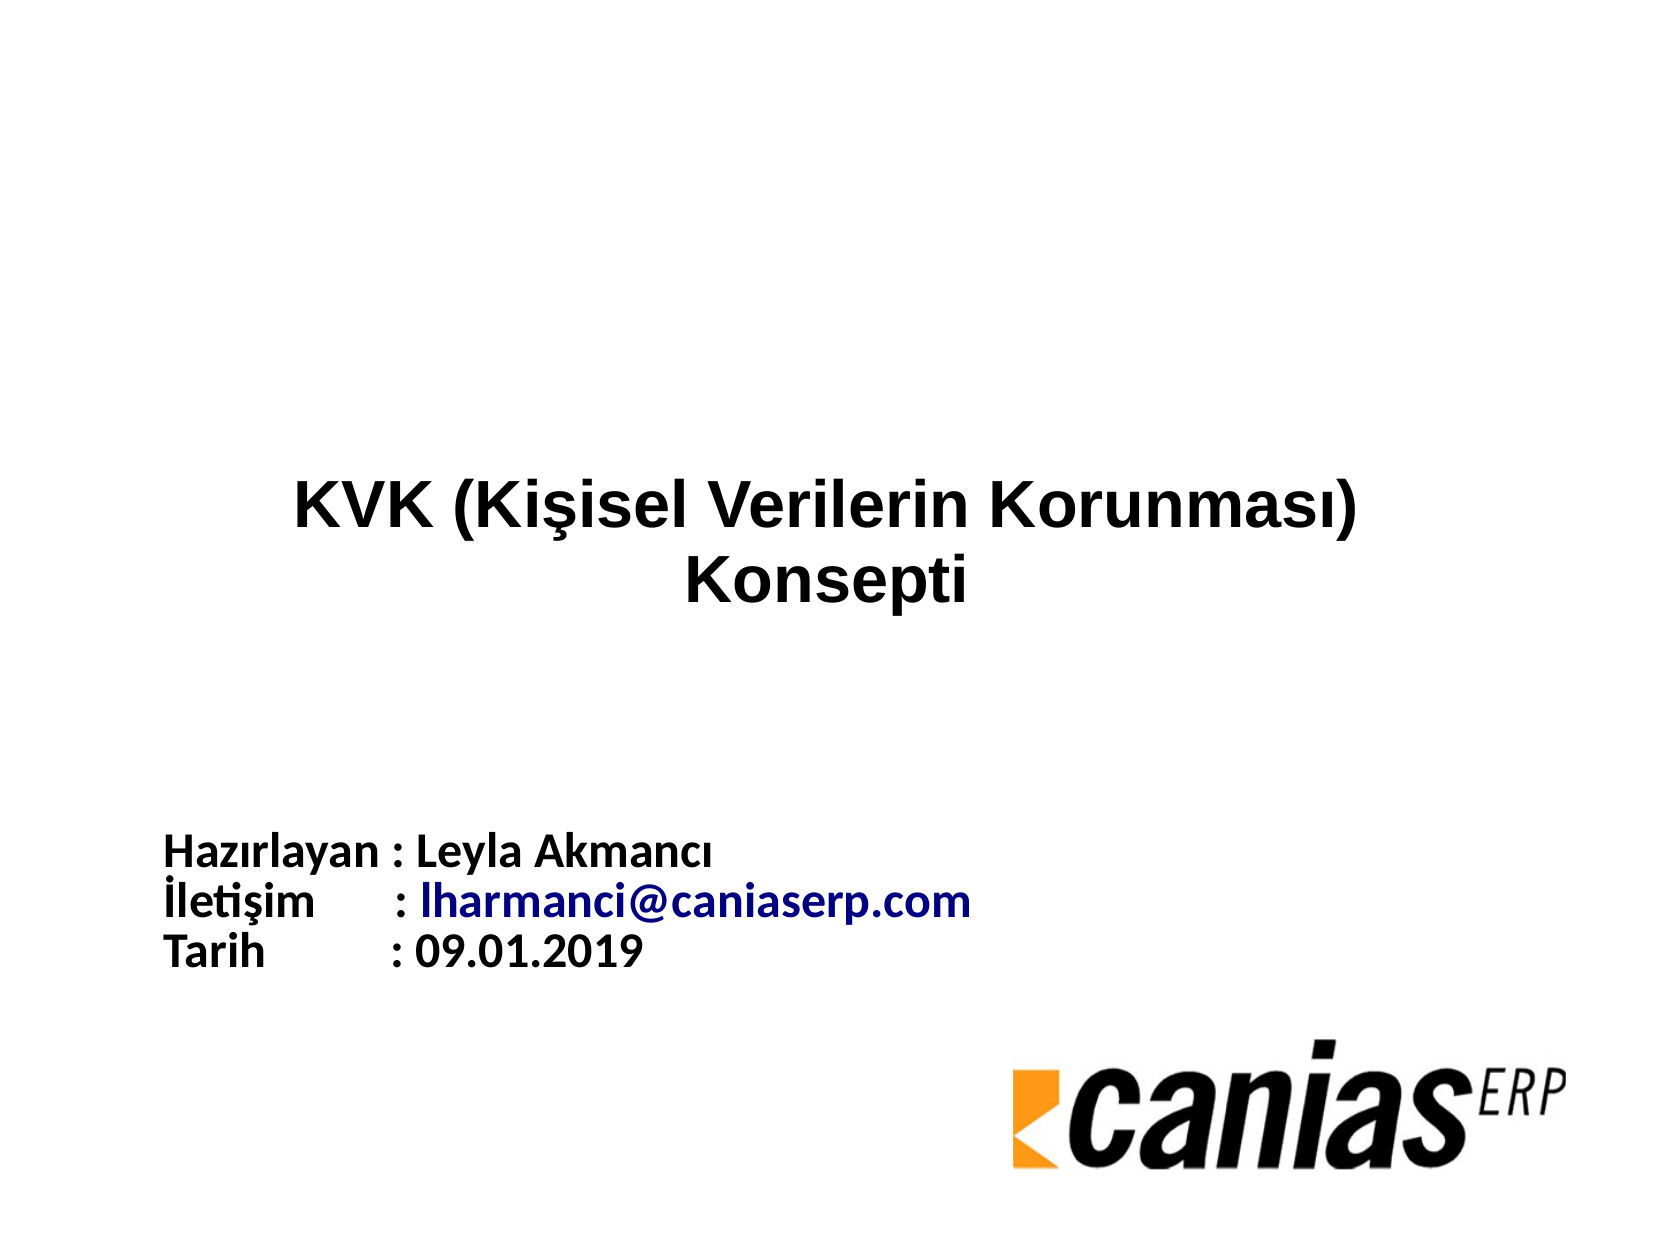

KVK (Kişisel Verilerin Korunması)
Konsepti
Hazırlayan : Leyla Akmancı
İletişim : lharmanci@caniaserp.com
Tarih : 09.01.2019